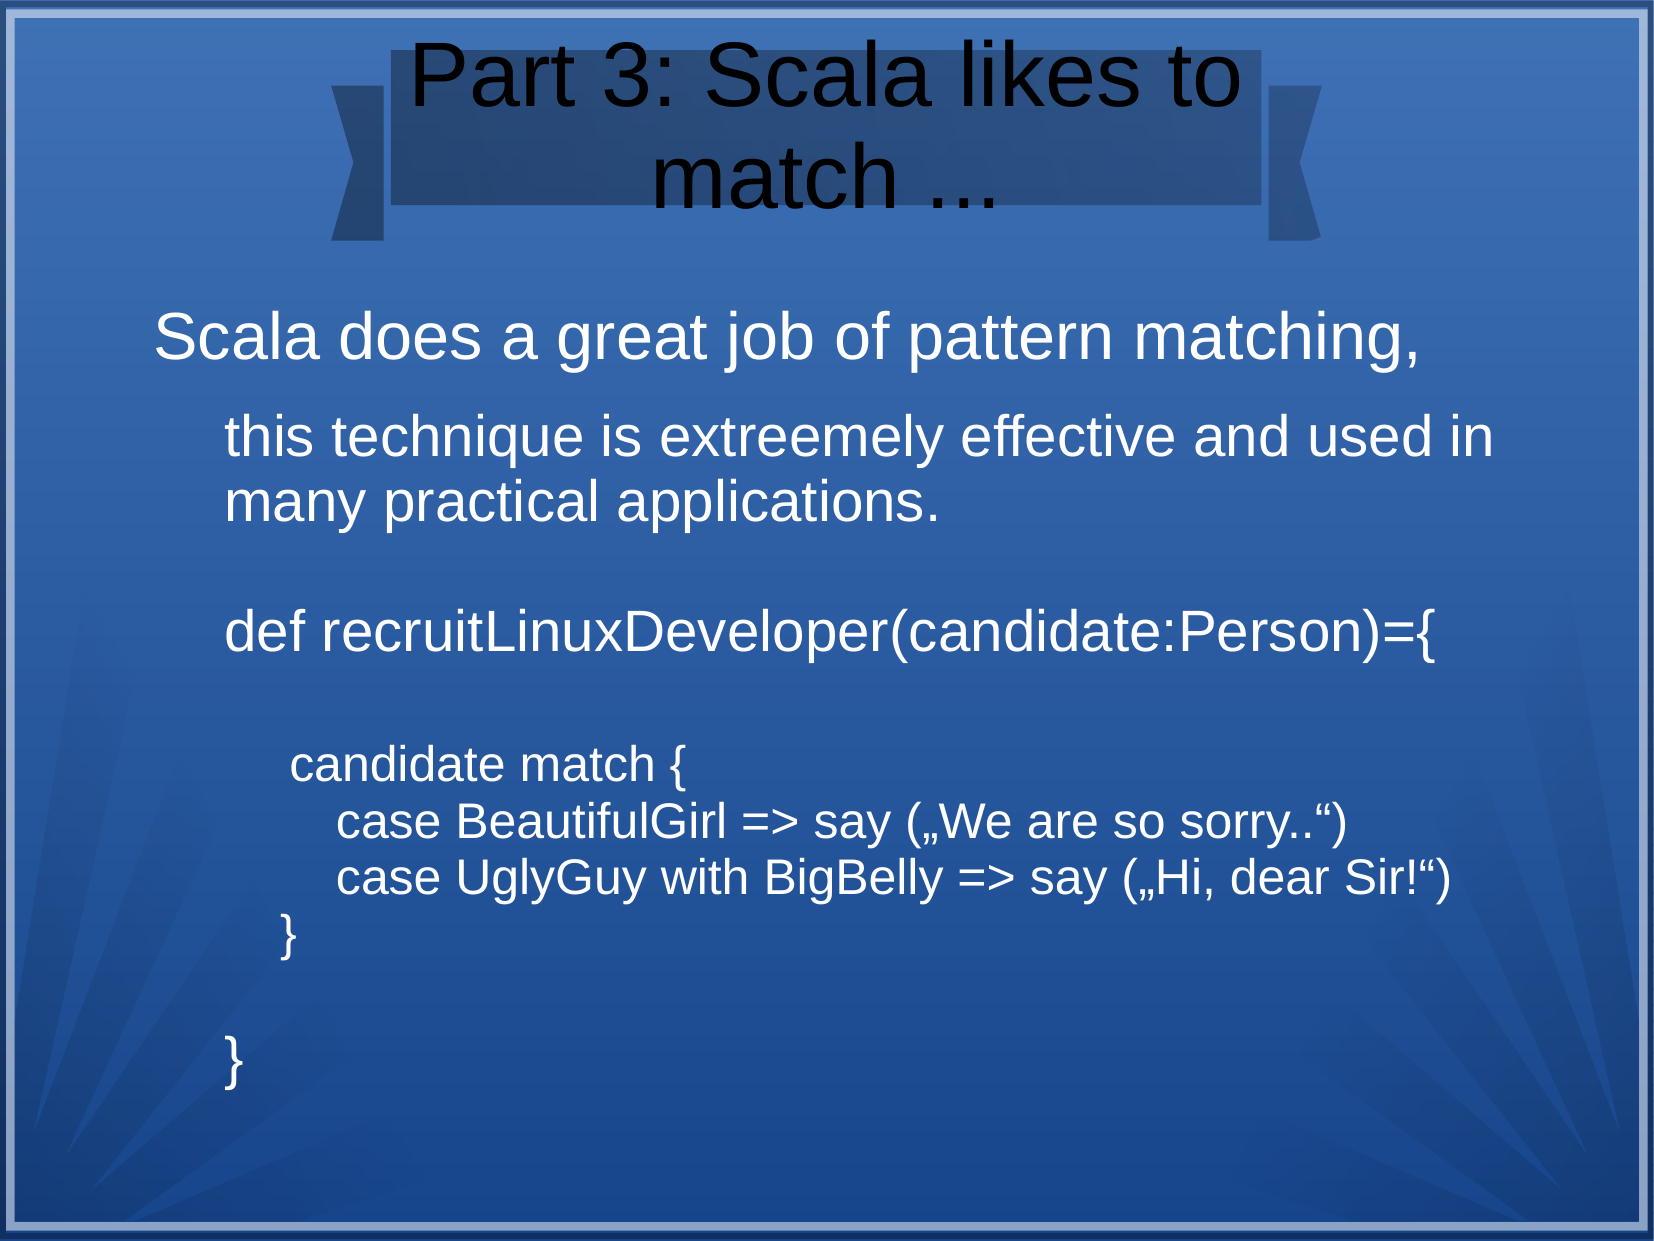

# Part 3: Scala likes to match ...
Scala does a great job of pattern matching,
this technique is extreemely effective and used in many practical applications.
def recruitLinuxDeveloper(candidate:Person)={
 candidate match {
 case BeautifulGirl => say („We are so sorry..“)
 case UglyGuy with BigBelly => say („Hi, dear Sir!“)
 }
}